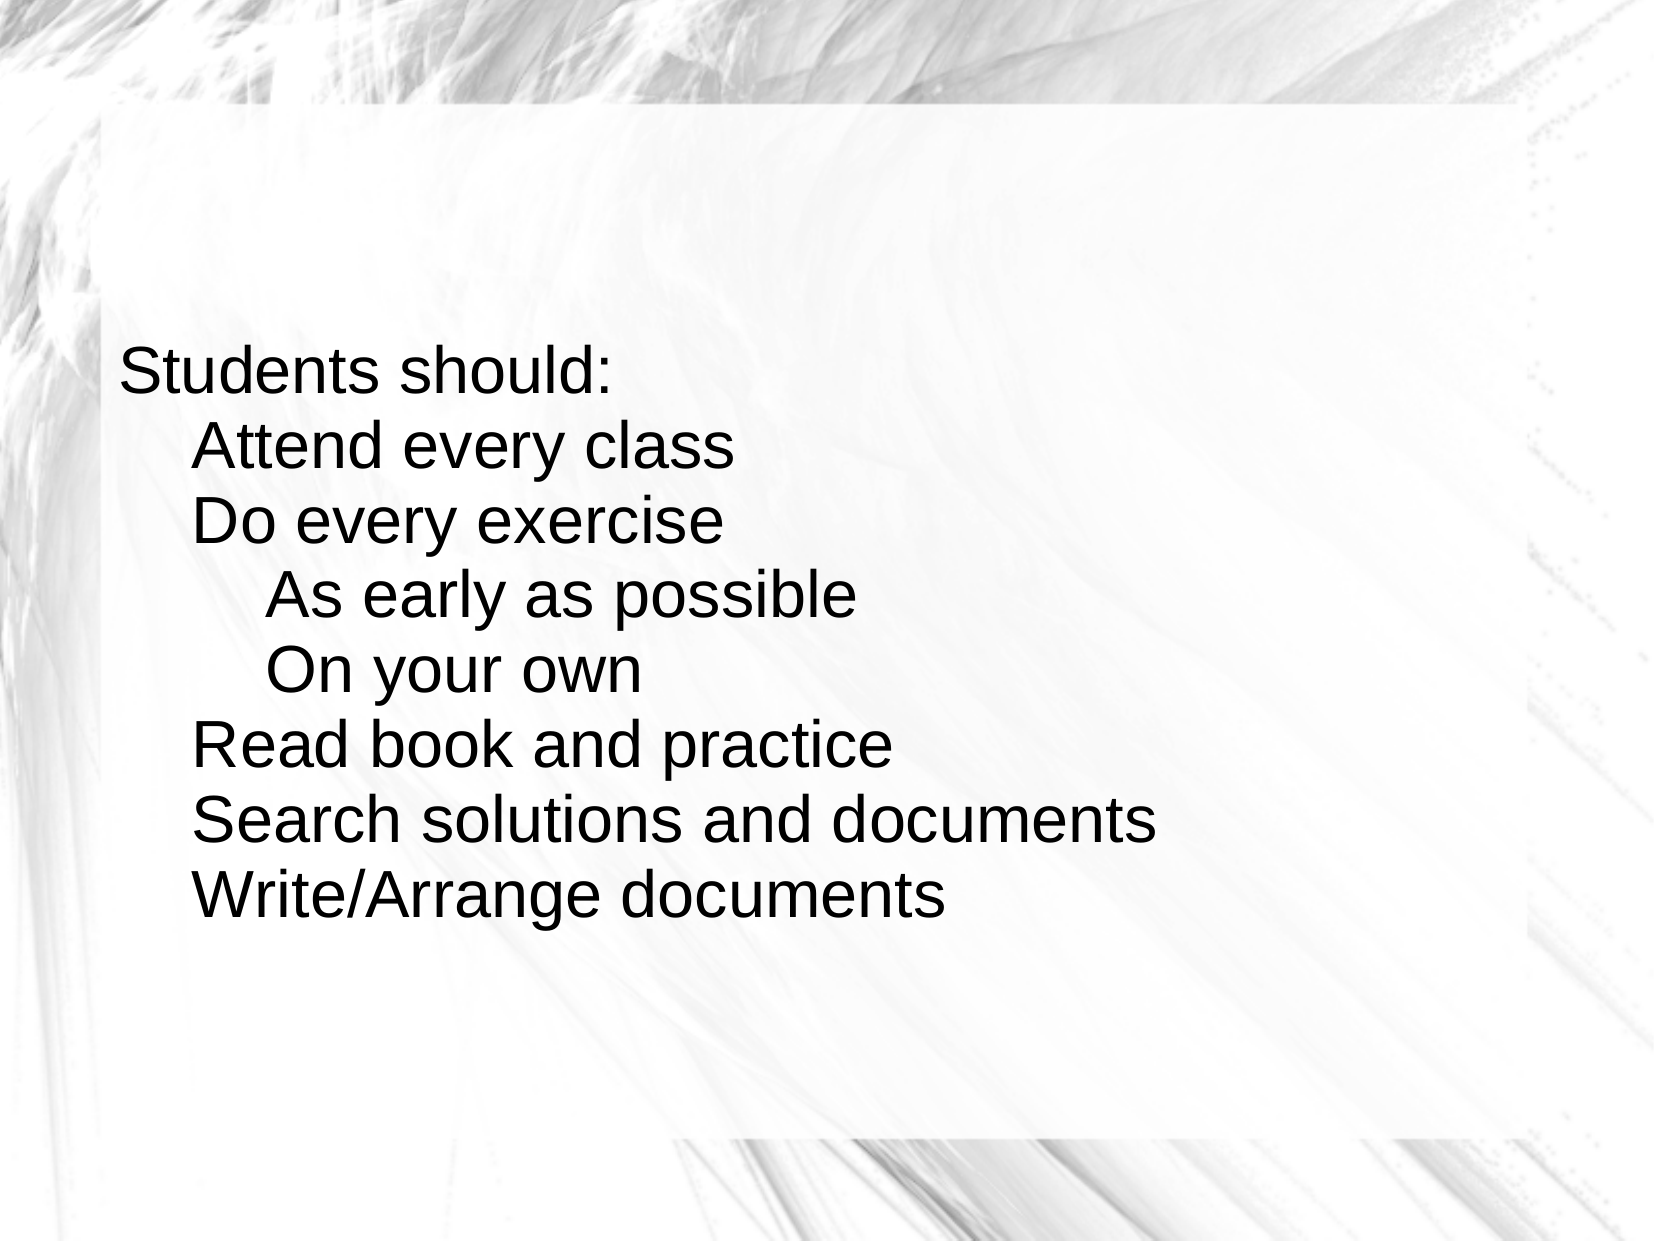

#
Students should:
	Attend every class
	Do every exercise
		As early as possible
		On your own
	Read book and practice
	Search solutions and documents
	Write/Arrange documents